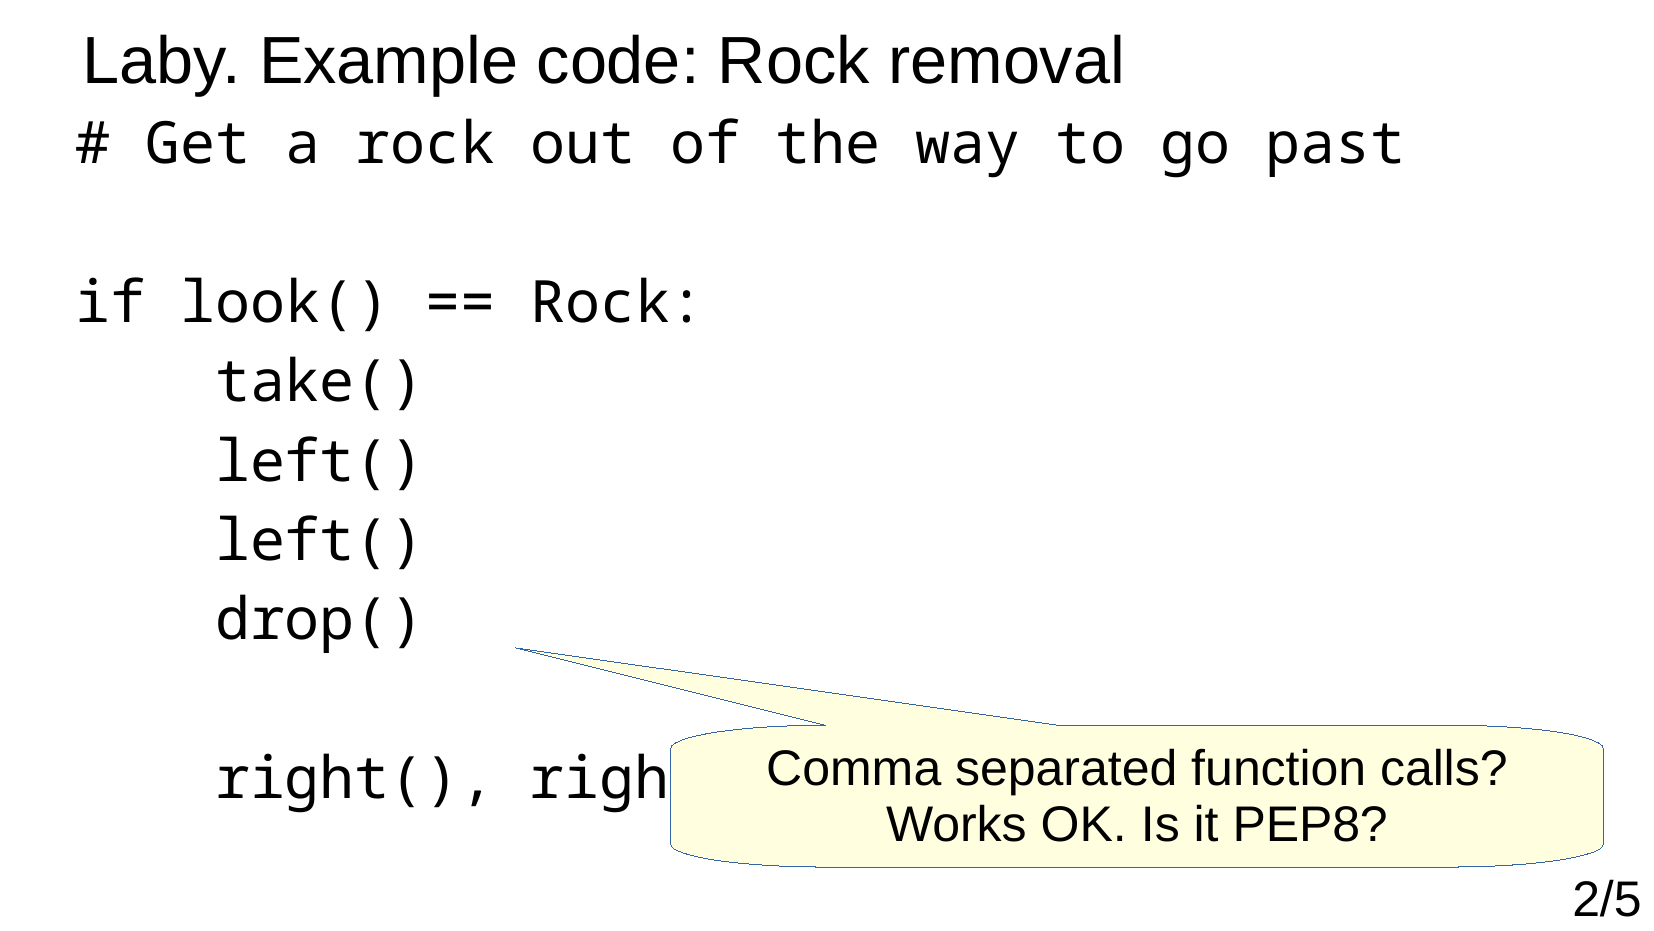

# Laby. Example code: Rock removal
# Get a rock out of the way to go past
if look() == Rock:
 take()
 left()
 left()
 drop()
 right(), right(), forward()
Comma separated function calls?
Works OK. Is it PEP8?
2/5